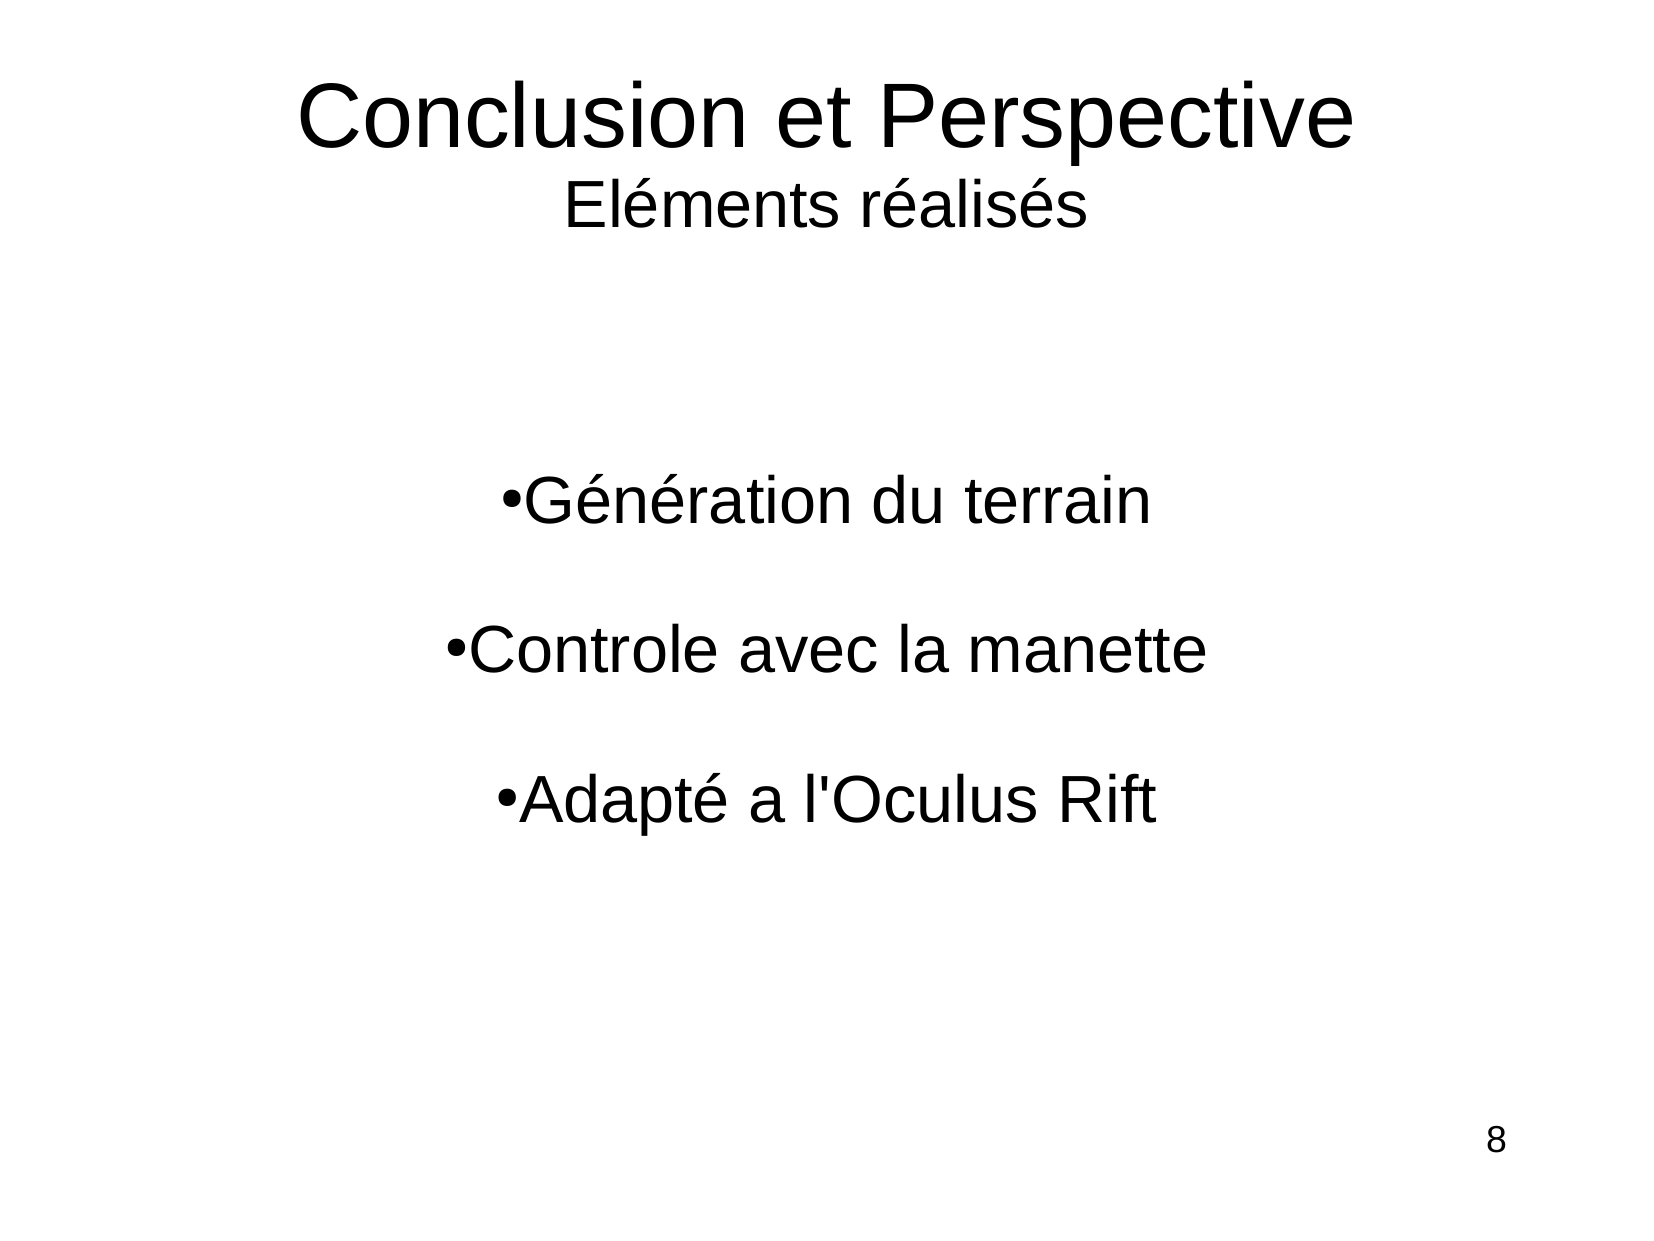

# Conclusion et Perspective Eléments réalisés
Génération du terrain
Controle avec la manette
Adapté a l'Oculus Rift